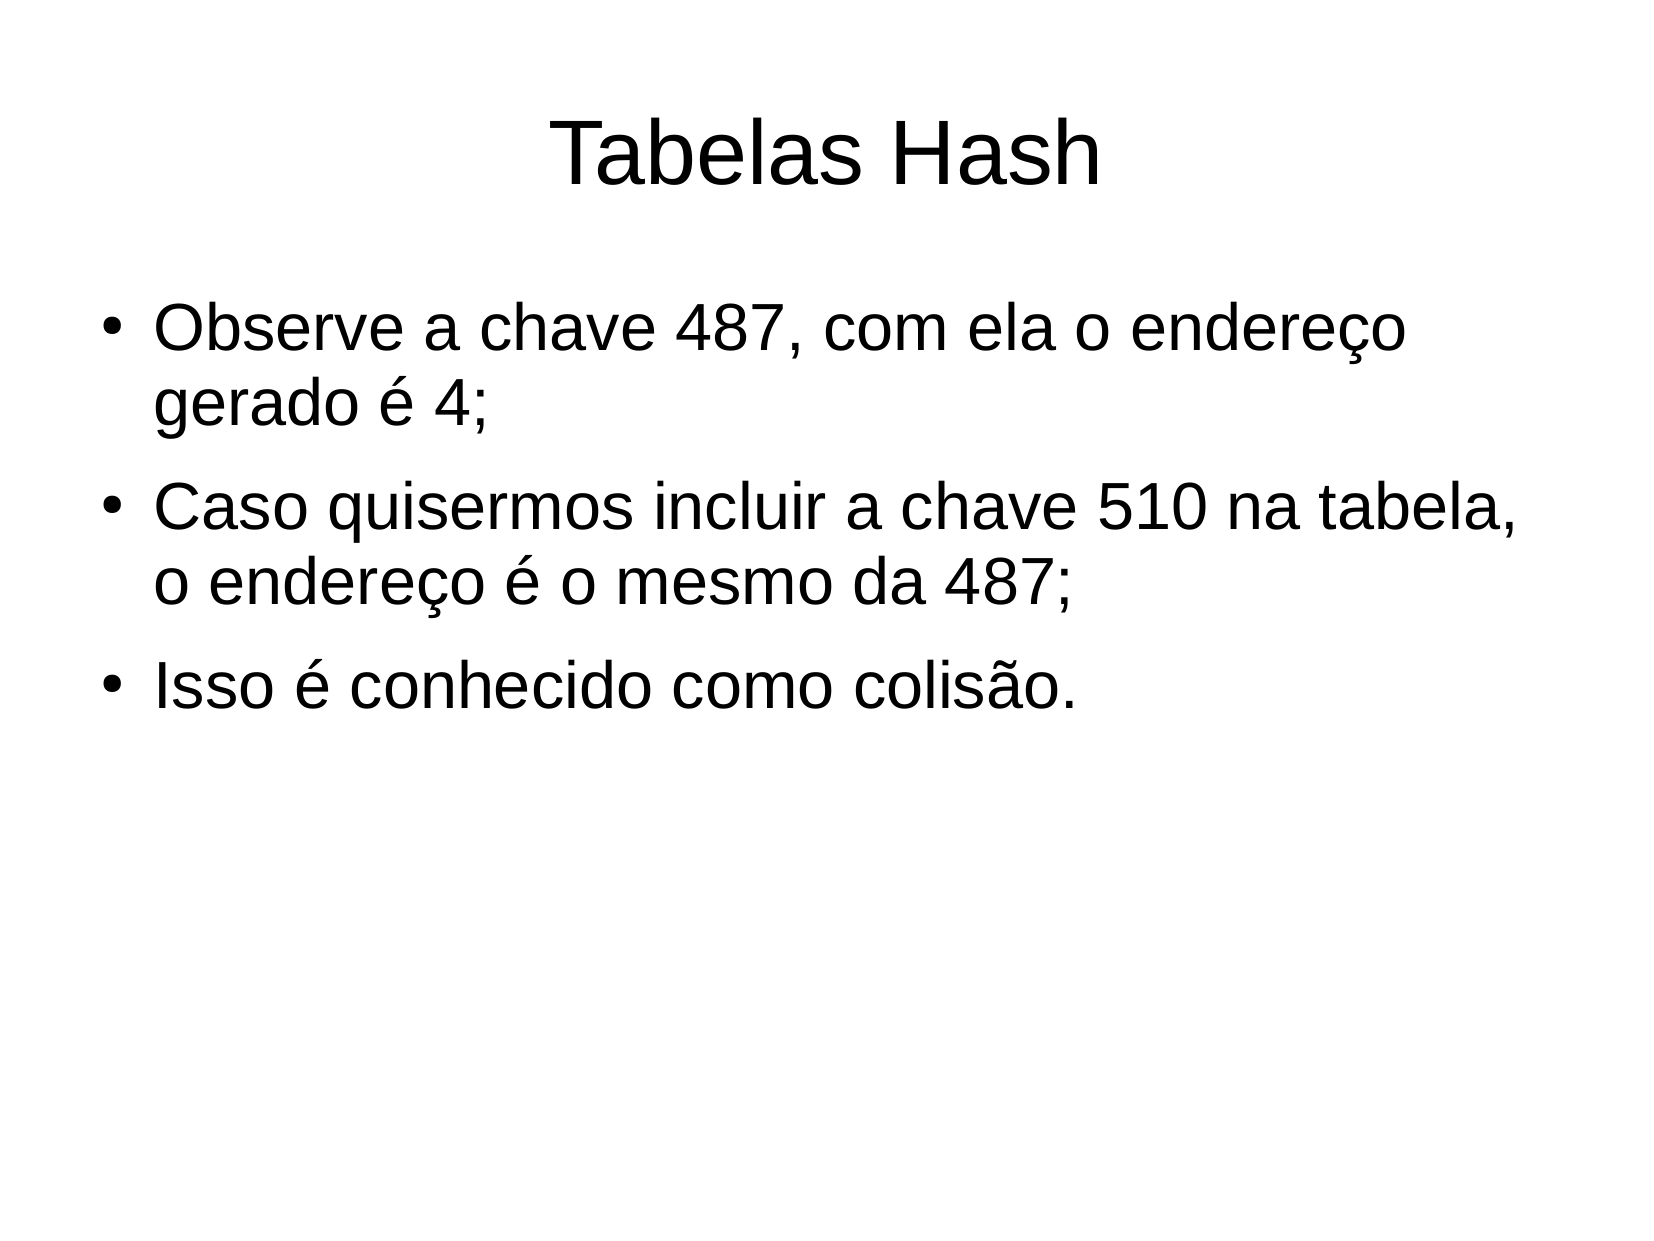

# Tabelas Hash
Observe a chave 487, com ela o endereço gerado é 4;
Caso quisermos incluir a chave 510 na tabela, o endereço é o mesmo da 487;
Isso é conhecido como colisão.